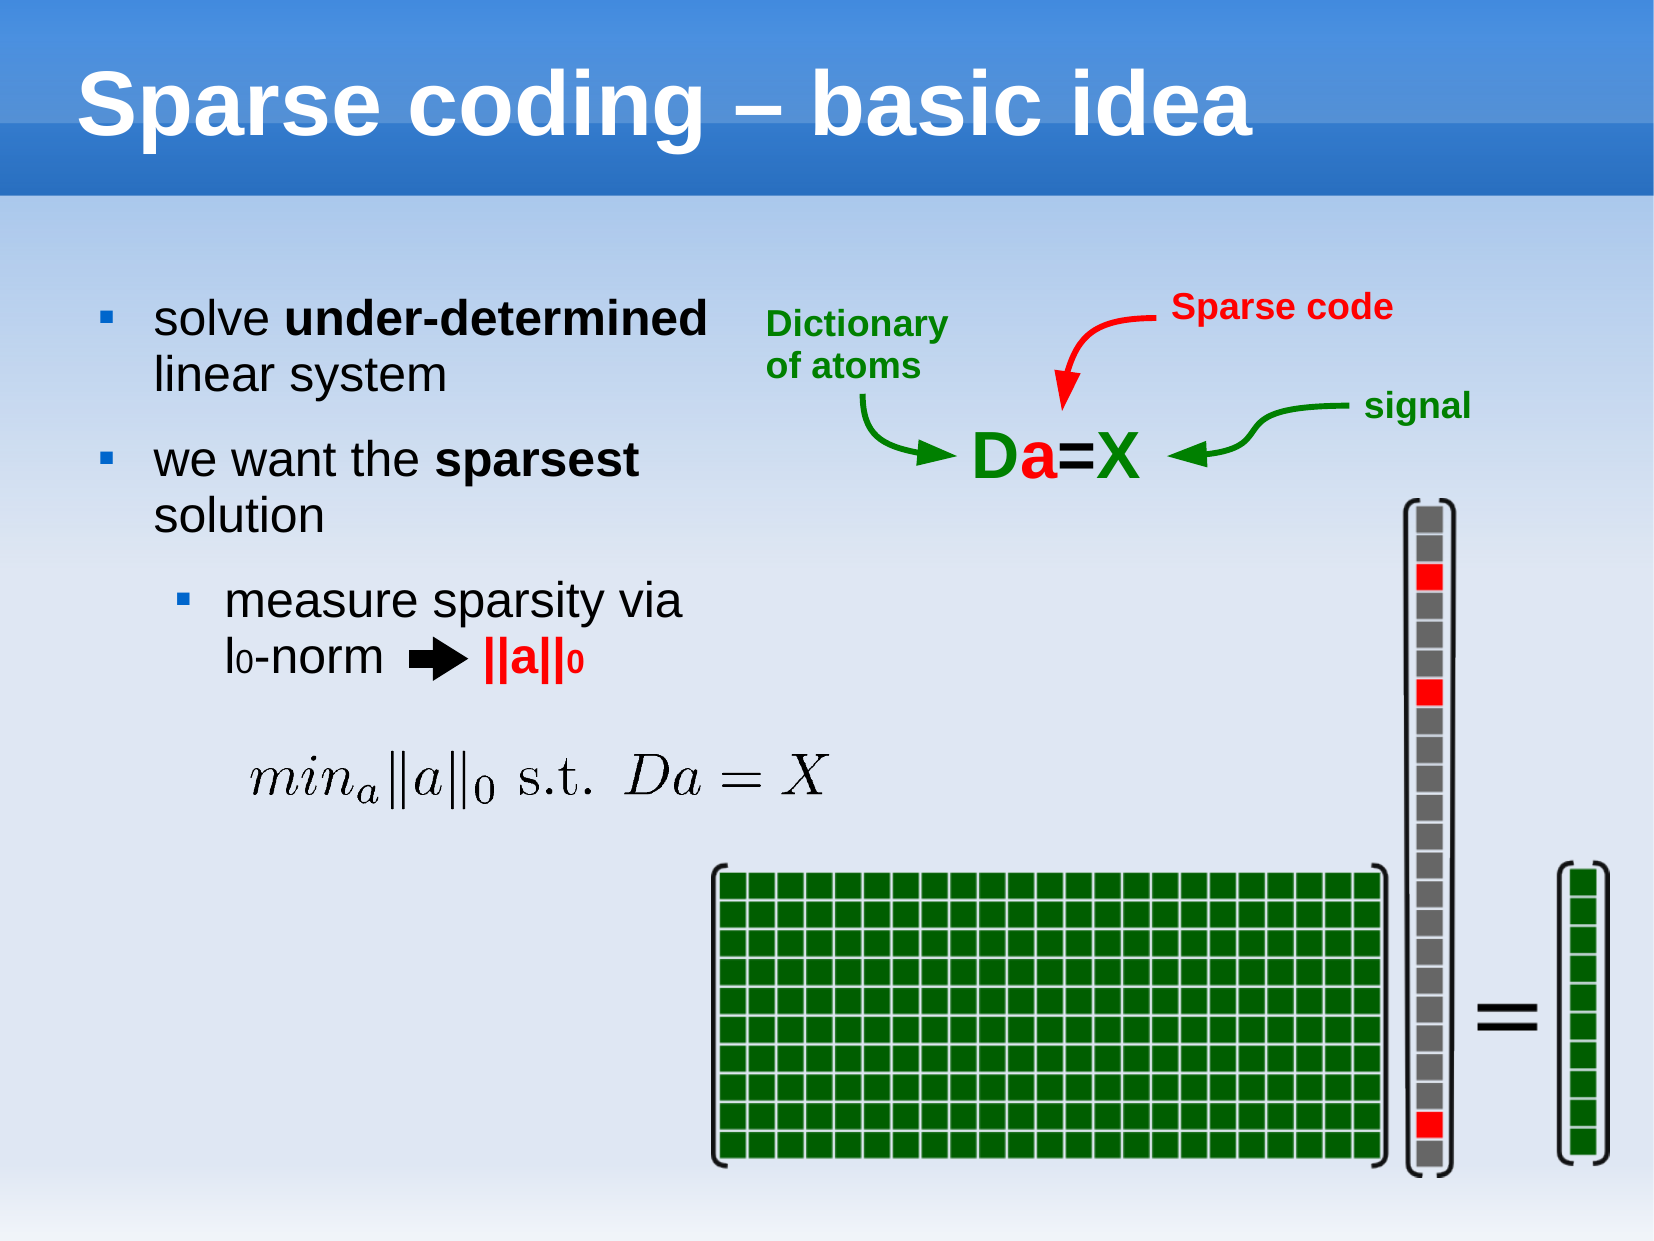

# Sparse coding – basic idea
Dictionary
of atoms
Sparse code
solve under-determined linear system
we want the sparsest solution
measure sparsity via l0-norm ||a||0
signal
Da=X